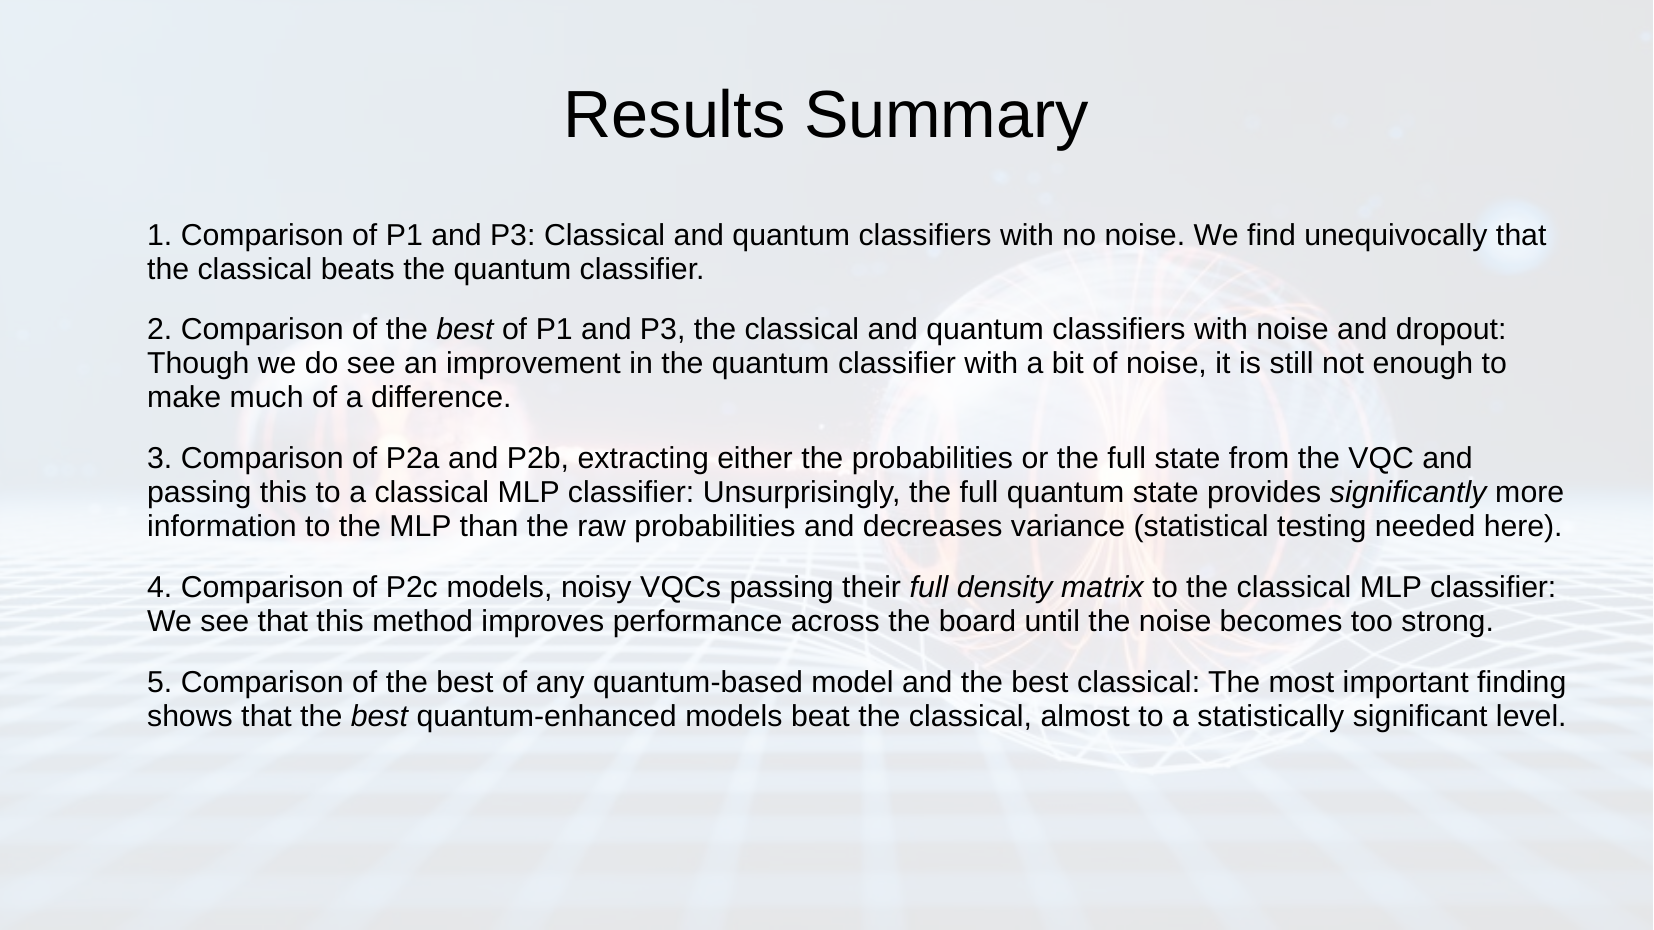

# Results Summary
1. Comparison of P1 and P3: Classical and quantum classifiers with no noise. We find unequivocally that the classical beats the quantum classifier.
2. Comparison of the best of P1 and P3, the classical and quantum classifiers with noise and dropout: Though we do see an improvement in the quantum classifier with a bit of noise, it is still not enough to make much of a difference.
3. Comparison of P2a and P2b, extracting either the probabilities or the full state from the VQC and passing this to a classical MLP classifier: Unsurprisingly, the full quantum state provides significantly more information to the MLP than the raw probabilities and decreases variance (statistical testing needed here).
4. Comparison of P2c models, noisy VQCs passing their full density matrix to the classical MLP classifier: We see that this method improves performance across the board until the noise becomes too strong.
5. Comparison of the best of any quantum-based model and the best classical: The most important finding shows that the best quantum-enhanced models beat the classical, almost to a statistically significant level.